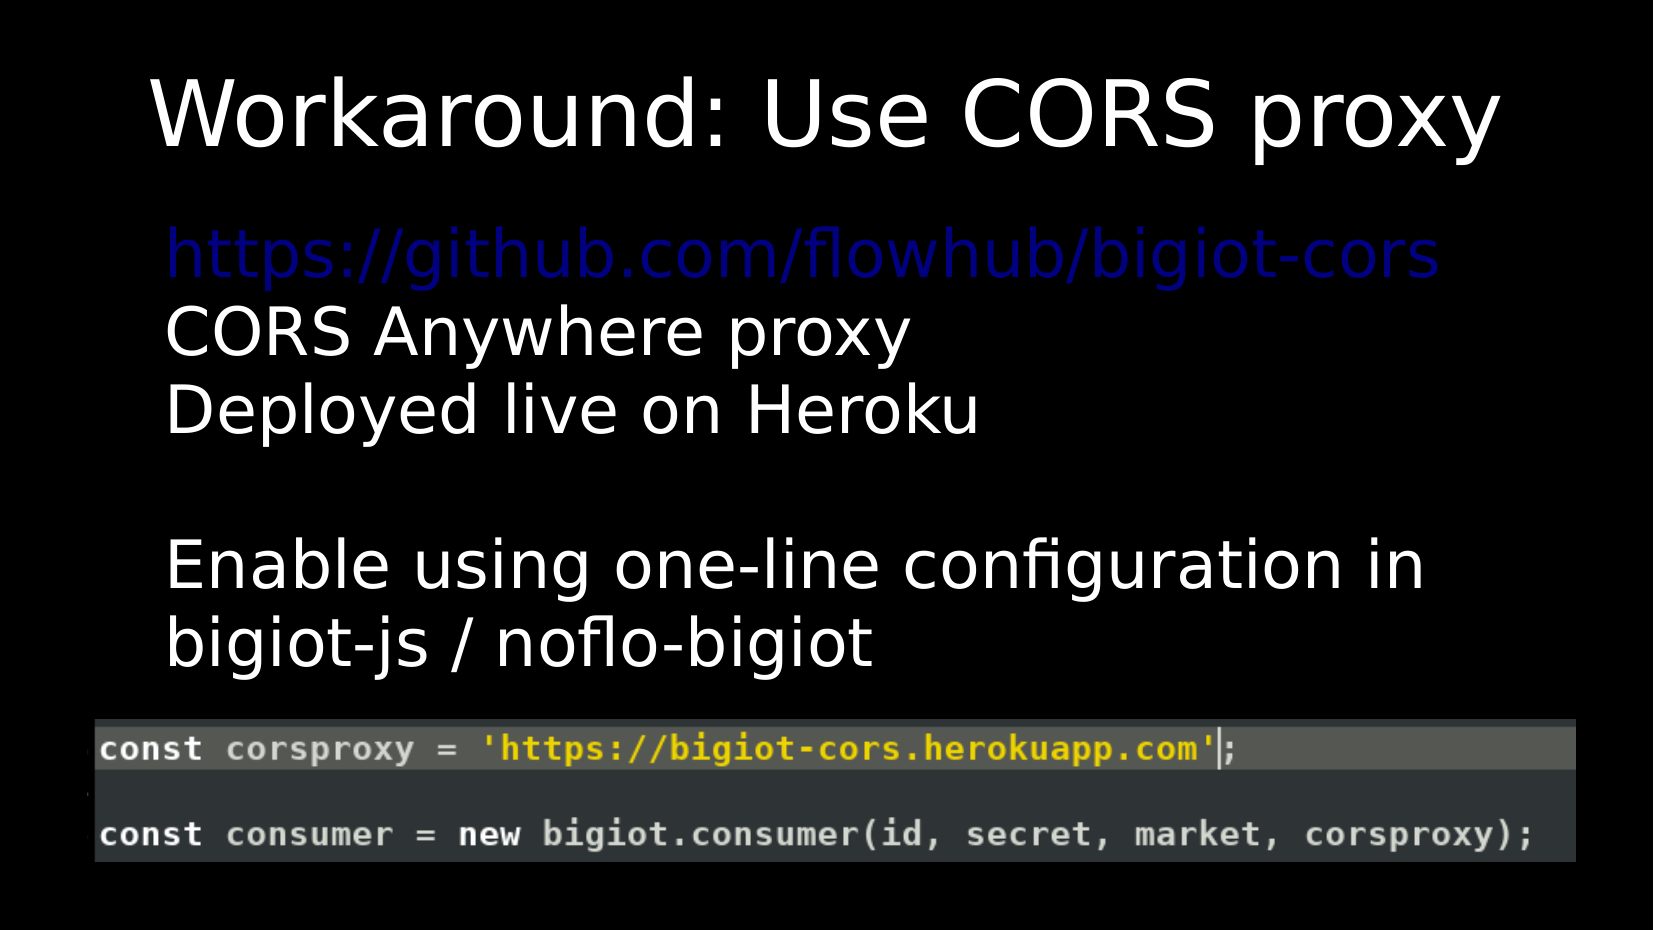

# Workaround: Use CORS proxy
https://github.com/flowhub/bigiot-cors
CORS Anywhere proxy
Deployed live on Heroku
Enable using one-line configuration in
bigiot-js / noflo-bigiot